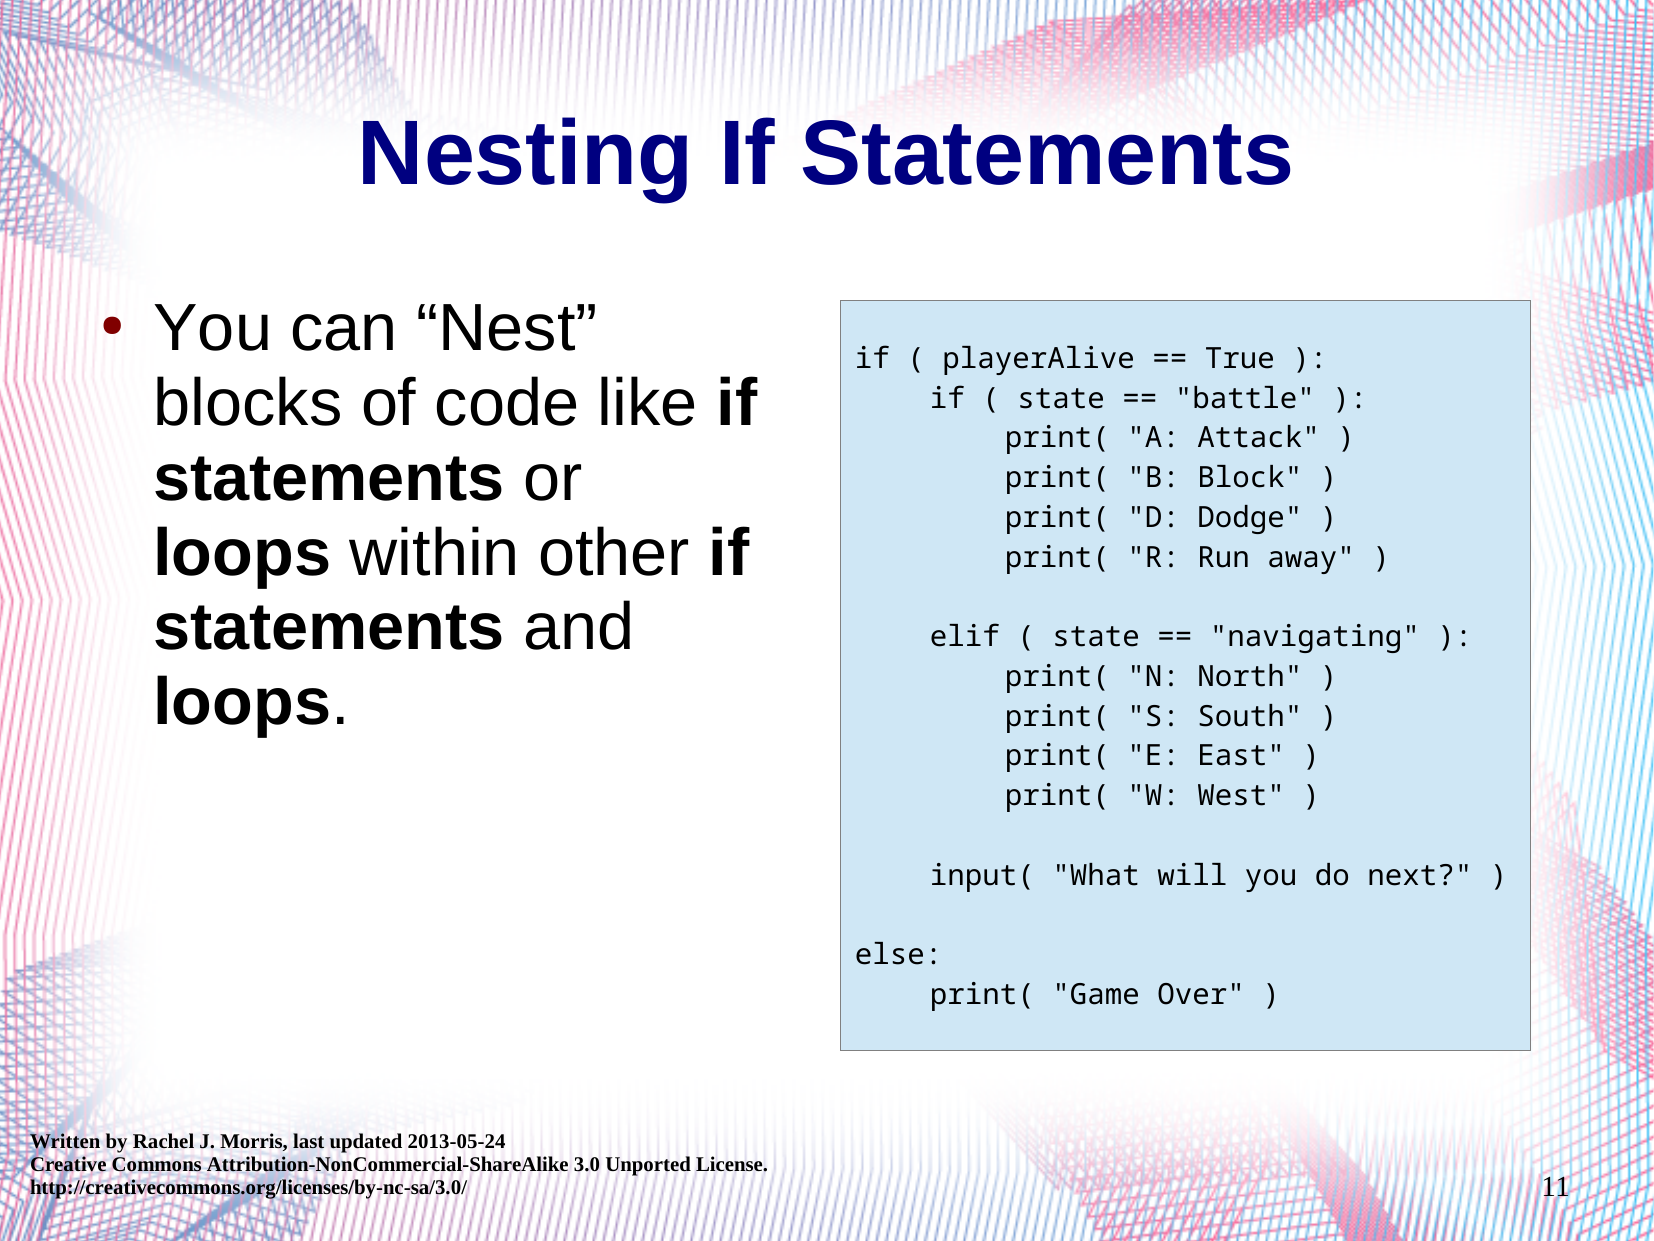

# Nesting If Statements
You can “Nest” blocks of code like if statements or loops within other if statements and loops.
if ( playerAlive == True ):
	if ( state == "battle" ):
		print( "A: Attack" )
		print( "B: Block" )
		print( "D: Dodge" )
		print( "R: Run away" )
	elif ( state == "navigating" ):
		print( "N: North" )
		print( "S: South" )
		print( "E: East" )
		print( "W: West" )
	input( "What will you do next?" )
else:
	print( "Game Over" )
11